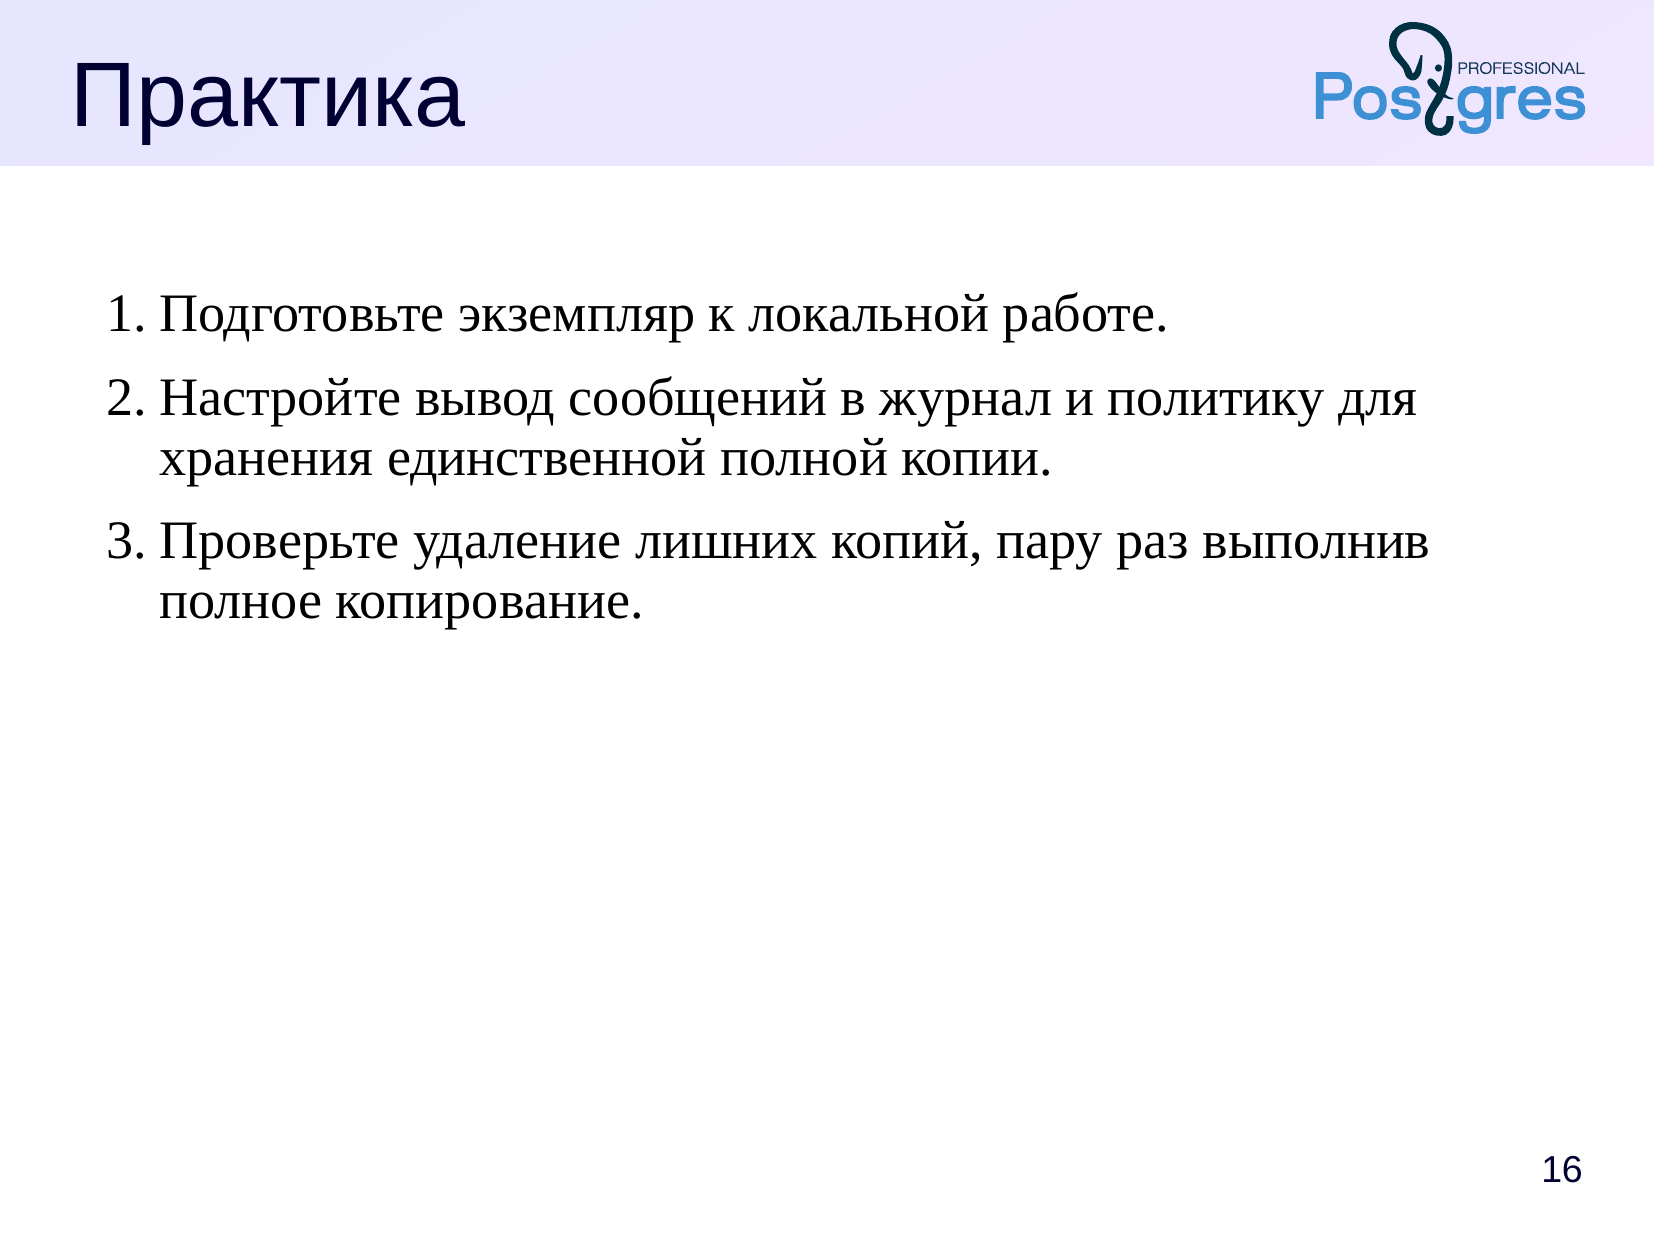

# Практика
Подготовьте экземпляр к локальной работе.
Настройте вывод сообщений в журнал и политику для хранения единственной полной копии.
Проверьте удаление лишних копий, пару раз выполнив полное копирование.